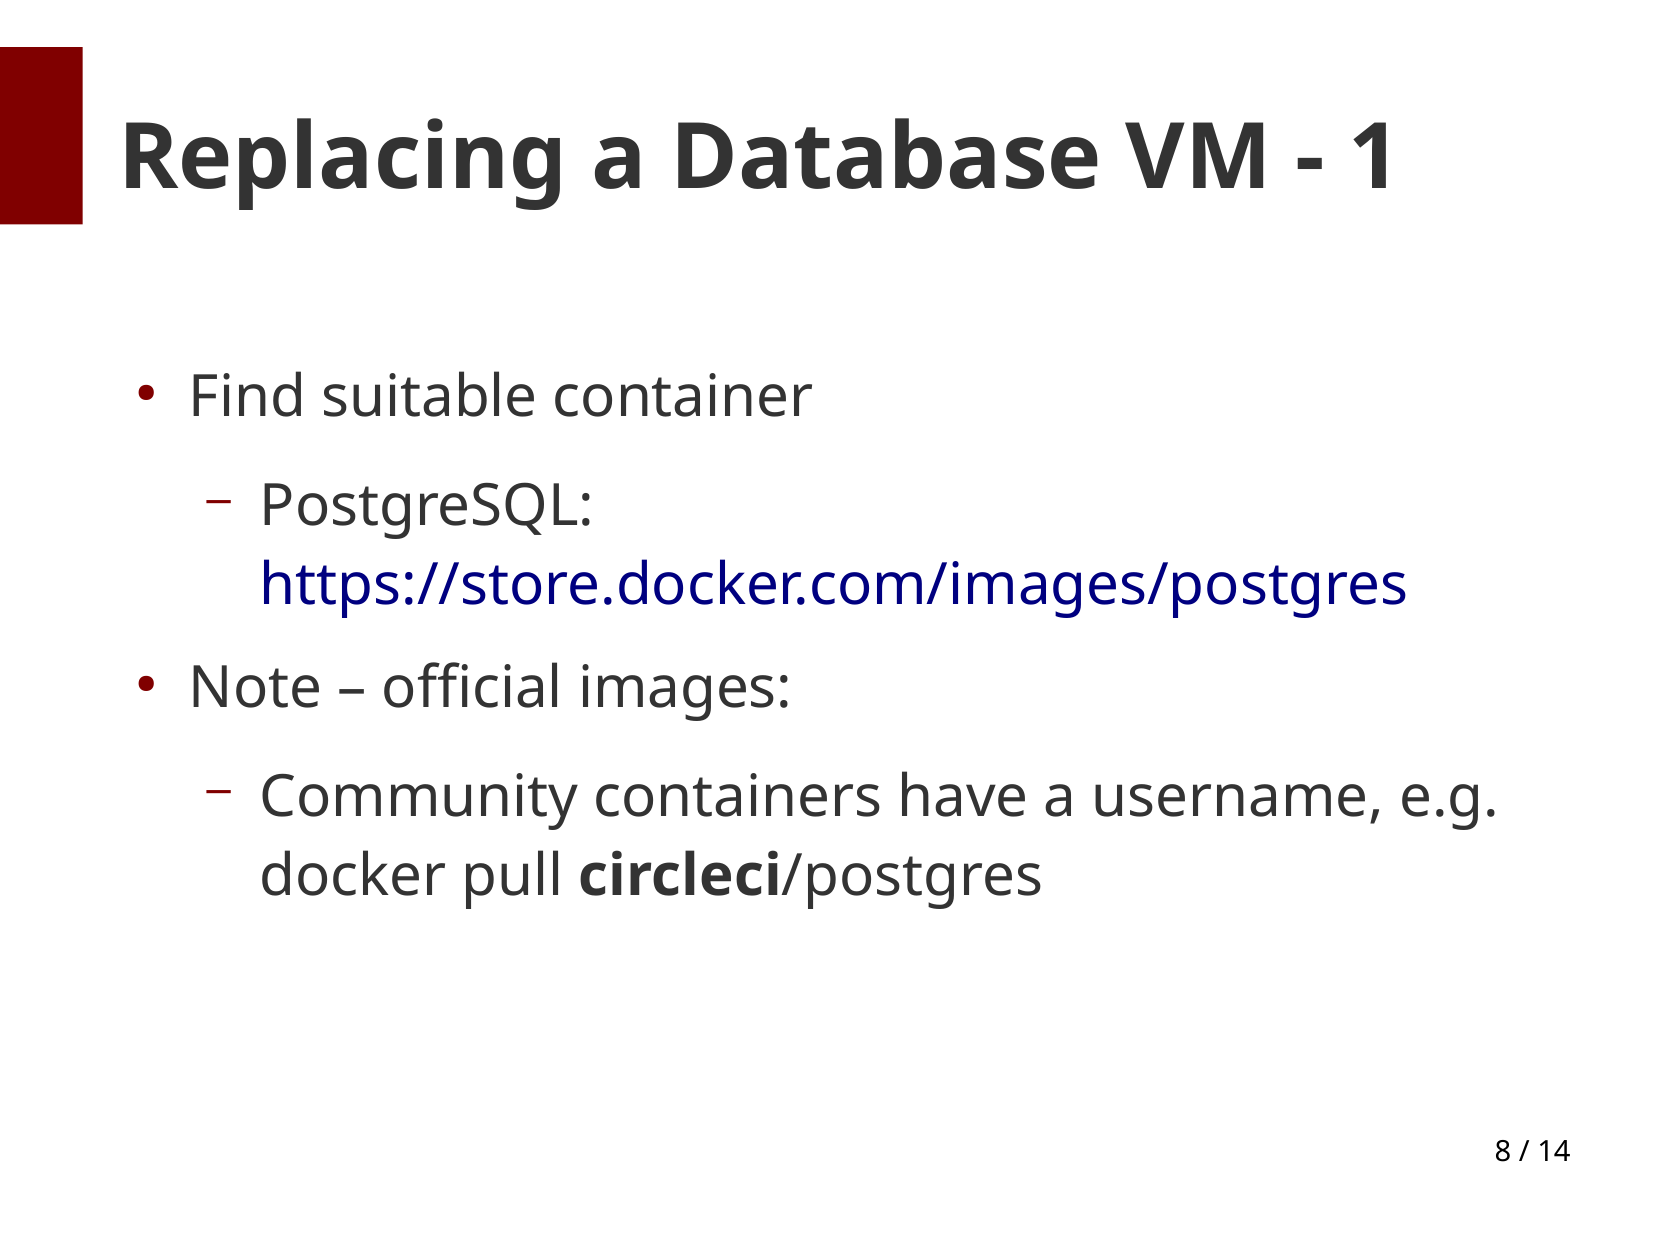

# Replacing a Database VM - 1
Find suitable container
PostgreSQL: https://store.docker.com/images/postgres
Note – official images:
Community containers have a username, e.g. docker pull circleci/postgres
8